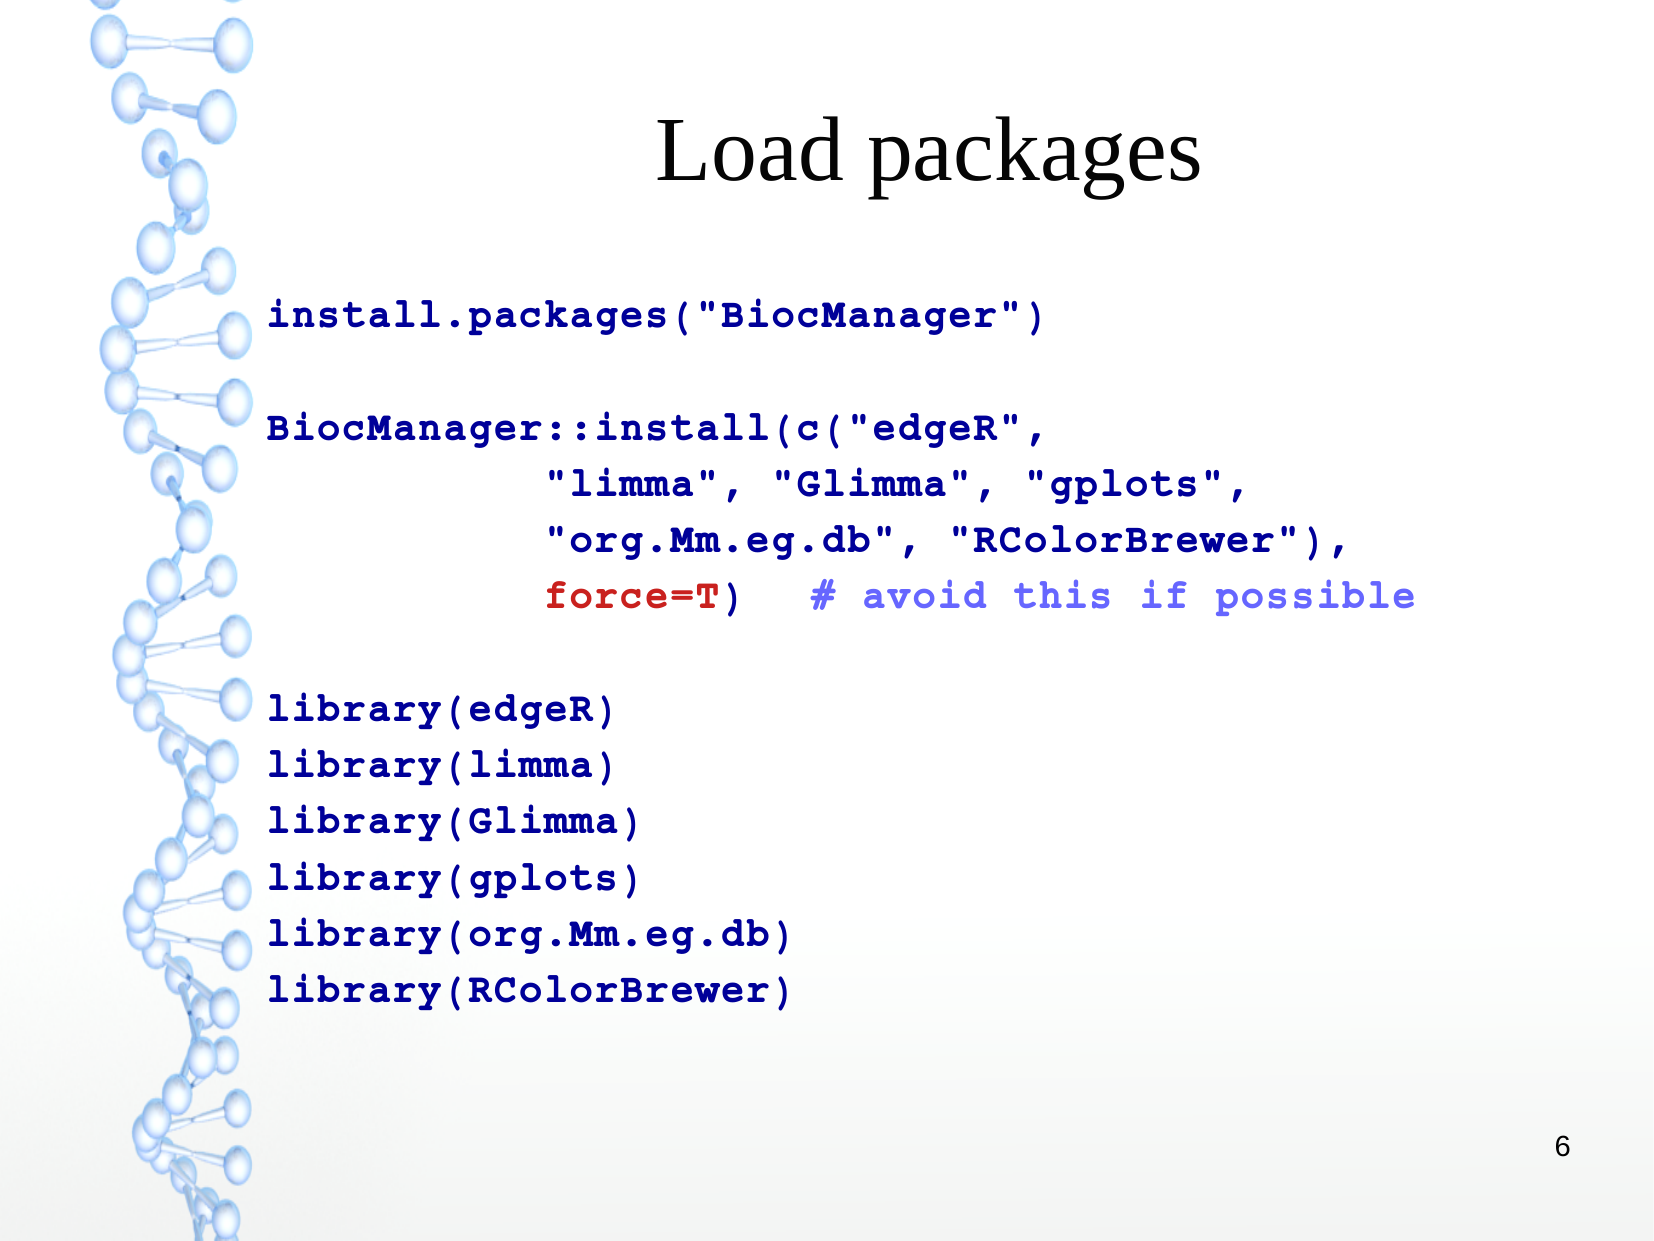

# Load packages
install.packages("BiocManager")
BiocManager::install(c("edgeR",
 "limma", "Glimma", "gplots",
 "org.Mm.eg.db", "RColorBrewer"),
 force=T)		 # avoid this if possible
library(edgeR)
library(limma)
library(Glimma)
library(gplots)
library(org.Mm.eg.db)
library(RColorBrewer)
6